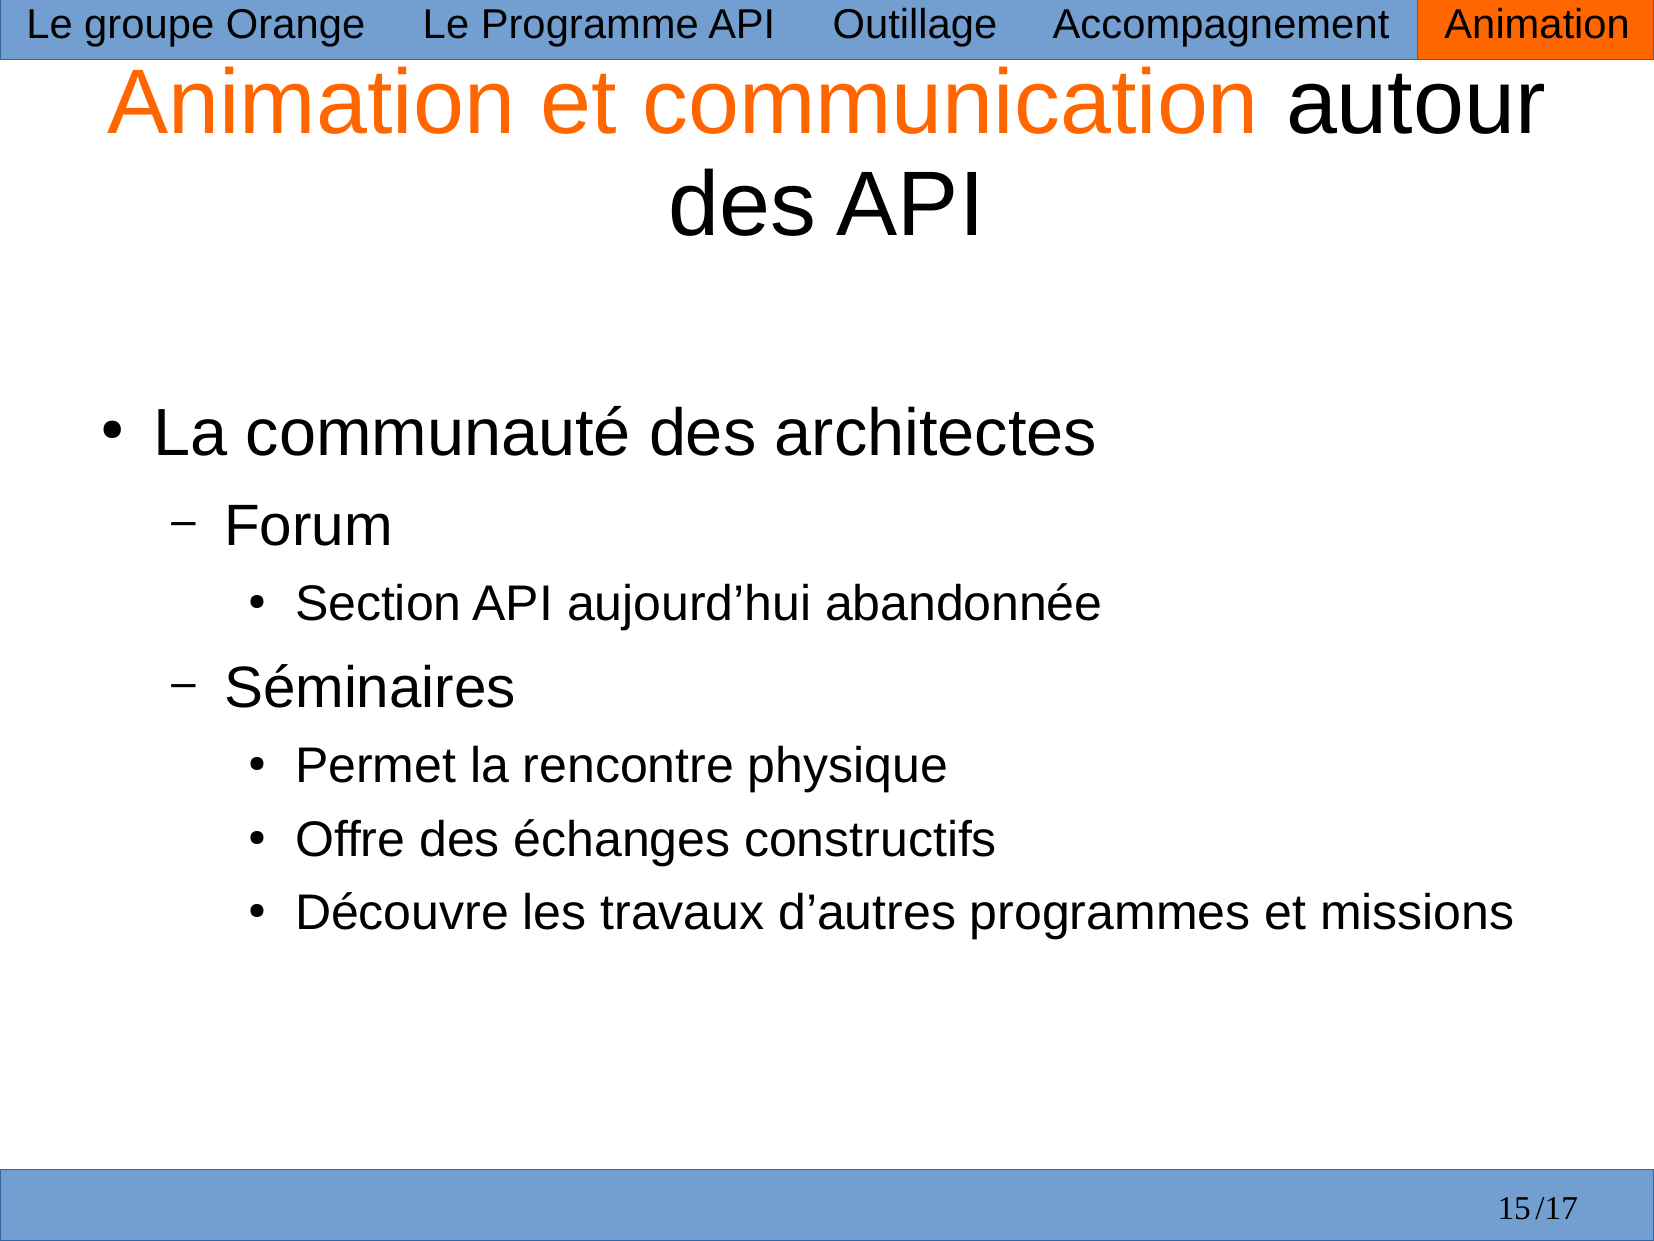

Le groupe Orange Le Programme API Outillage Accompagnement Animation
# Animation et communication autour des API
La communauté des architectes
Forum
Section API aujourd’hui abandonnée
Séminaires
Permet la rencontre physique
Offre des échanges constructifs
Découvre les travaux d’autres programmes et missions
15
/17